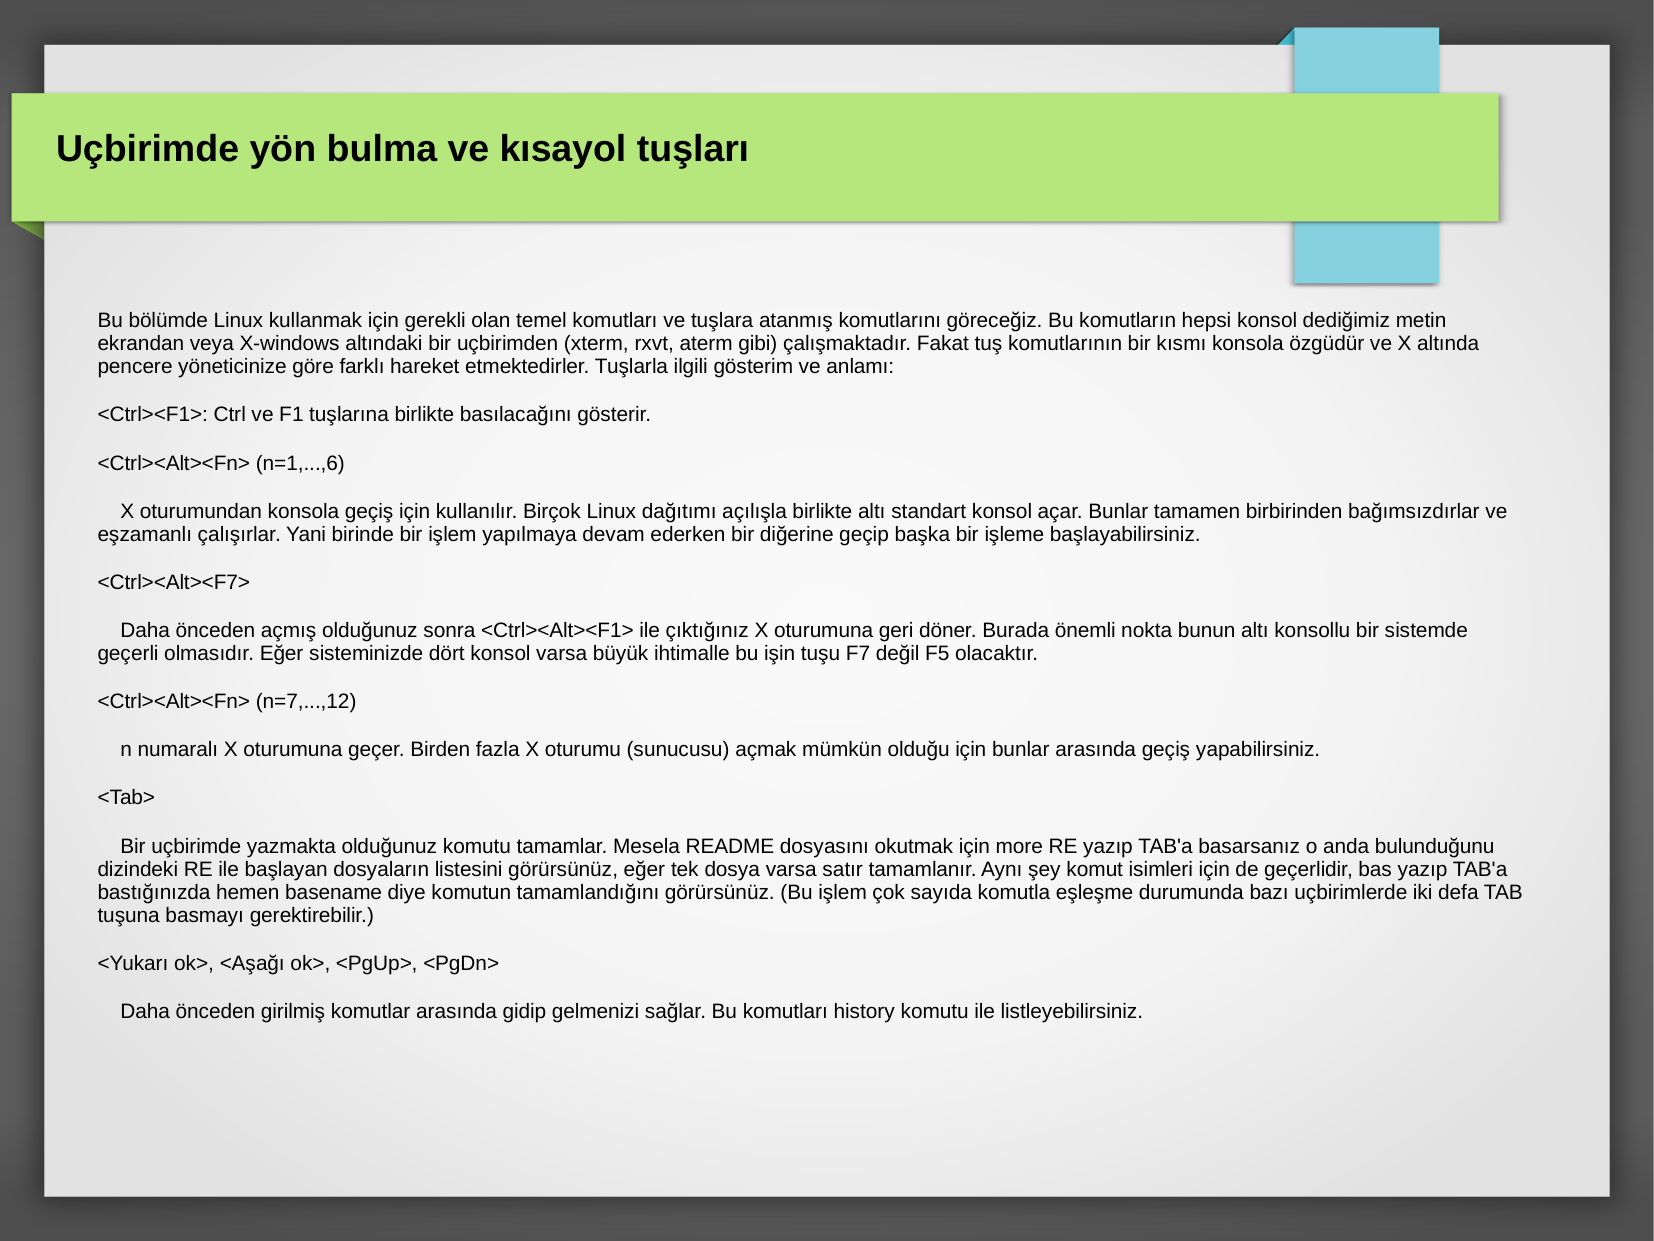

Uçbirimde yön bulma ve kısayol tuşları
Bu bölümde Linux kullanmak için gerekli olan temel komutları ve tuşlara atanmış komutlarını göreceğiz. Bu komutların hepsi konsol dediğimiz metin ekrandan veya X-windows altındaki bir uçbirimden (xterm, rxvt, aterm gibi) çalışmaktadır. Fakat tuş komutlarının bir kısmı konsola özgüdür ve X altında pencere yöneticinize göre farklı hareket etmektedirler. Tuşlarla ilgili gösterim ve anlamı:
<Ctrl><F1>: Ctrl ve F1 tuşlarına birlikte basılacağını gösterir.
<Ctrl><Alt><Fn> (n=1,...,6)
 X oturumundan konsola geçiş için kullanılır. Birçok Linux dağıtımı açılışla birlikte altı standart konsol açar. Bunlar tamamen birbirinden bağımsızdırlar ve eşzamanlı çalışırlar. Yani birinde bir işlem yapılmaya devam ederken bir diğerine geçip başka bir işleme başlayabilirsiniz.
<Ctrl><Alt><F7>
 Daha önceden açmış olduğunuz sonra <Ctrl><Alt><F1> ile çıktığınız X oturumuna geri döner. Burada önemli nokta bunun altı konsollu bir sistemde geçerli olmasıdır. Eğer sisteminizde dört konsol varsa büyük ihtimalle bu işin tuşu F7 değil F5 olacaktır.
<Ctrl><Alt><Fn> (n=7,...,12)
 n numaralı X oturumuna geçer. Birden fazla X oturumu (sunucusu) açmak mümkün olduğu için bunlar arasında geçiş yapabilirsiniz.
<Tab>
 Bir uçbirimde yazmakta olduğunuz komutu tamamlar. Mesela README dosyasını okutmak için more RE yazıp TAB'a basarsanız o anda bulunduğunu dizindeki RE ile başlayan dosyaların listesini görürsünüz, eğer tek dosya varsa satır tamamlanır. Aynı şey komut isimleri için de geçerlidir, bas yazıp TAB'a bastığınızda hemen basename diye komutun tamamlandığını görürsünüz. (Bu işlem çok sayıda komutla eşleşme durumunda bazı uçbirimlerde iki defa TAB tuşuna basmayı gerektirebilir.)
<Yukarı ok>, <Aşağı ok>, <PgUp>, <PgDn>
 Daha önceden girilmiş komutlar arasında gidip gelmenizi sağlar. Bu komutları history komutu ile listleyebilirsiniz.